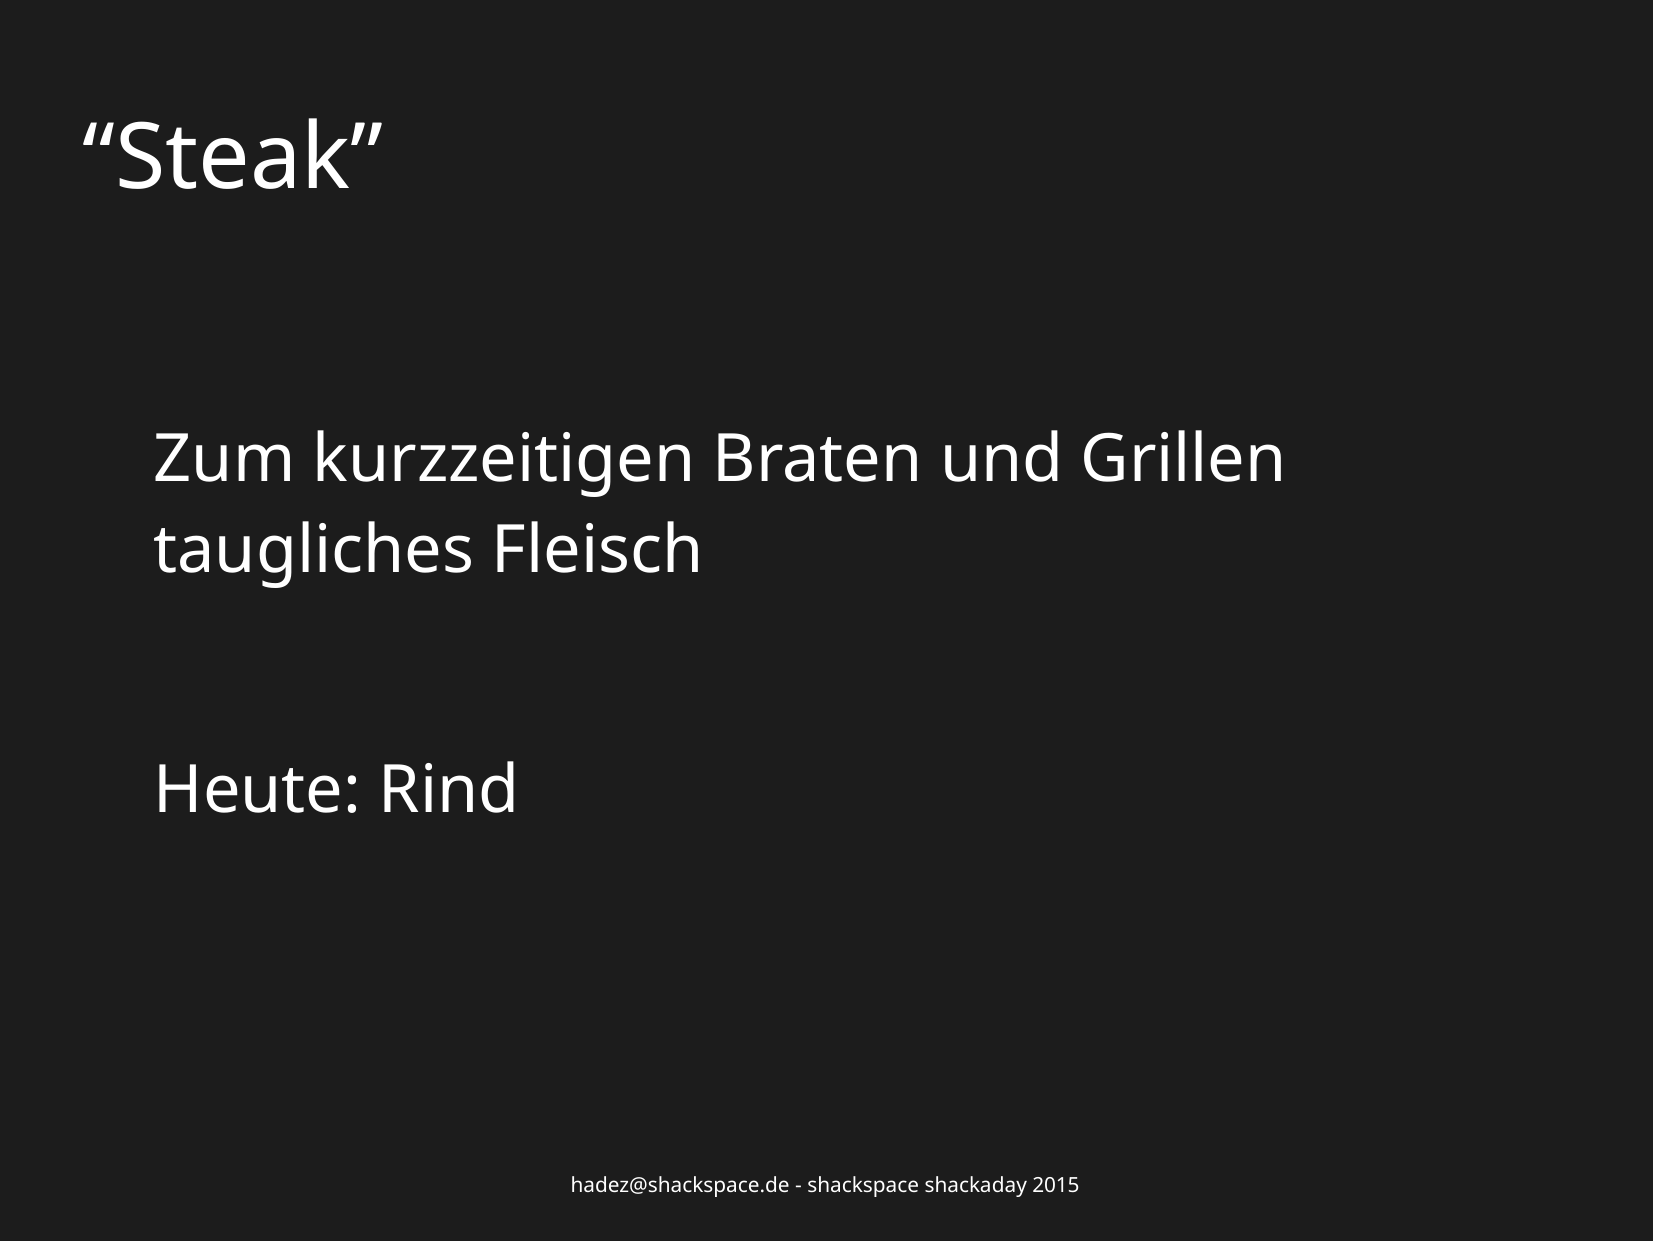

# “Steak”
Zum kurzzeitigen Braten und Grillen taugliches Fleisch
Heute: Rind